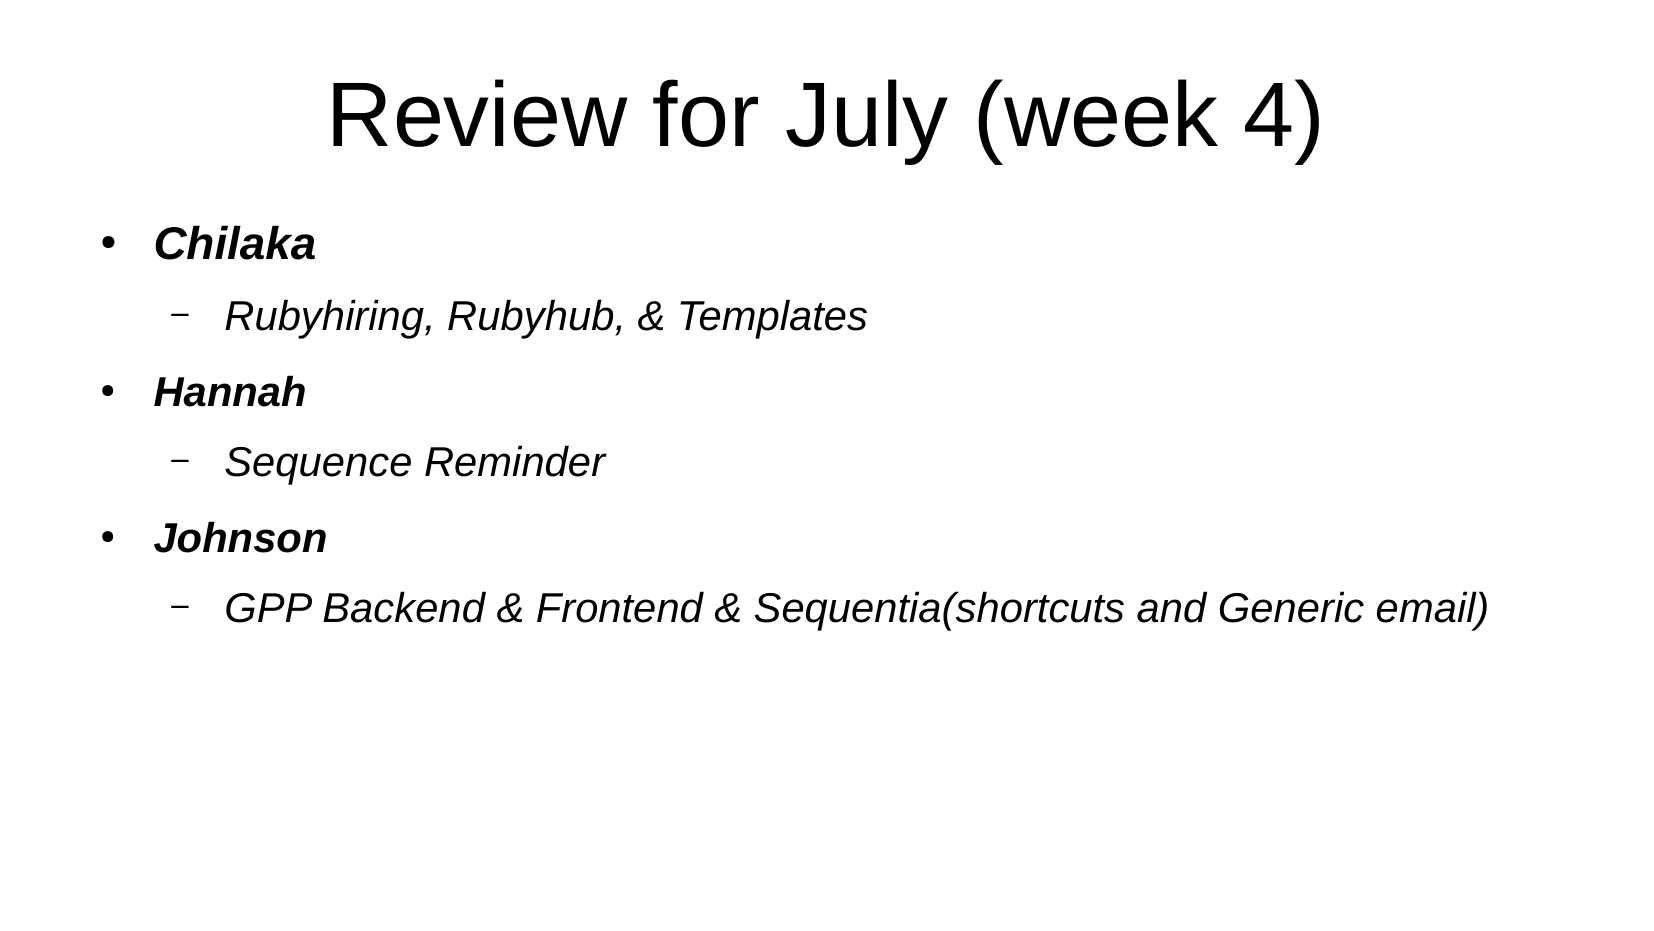

# Review for July (week 4)
Chilaka
Rubyhiring, Rubyhub, & Templates
Hannah
Sequence Reminder
Johnson
GPP Backend & Frontend & Sequentia(shortcuts and Generic email)